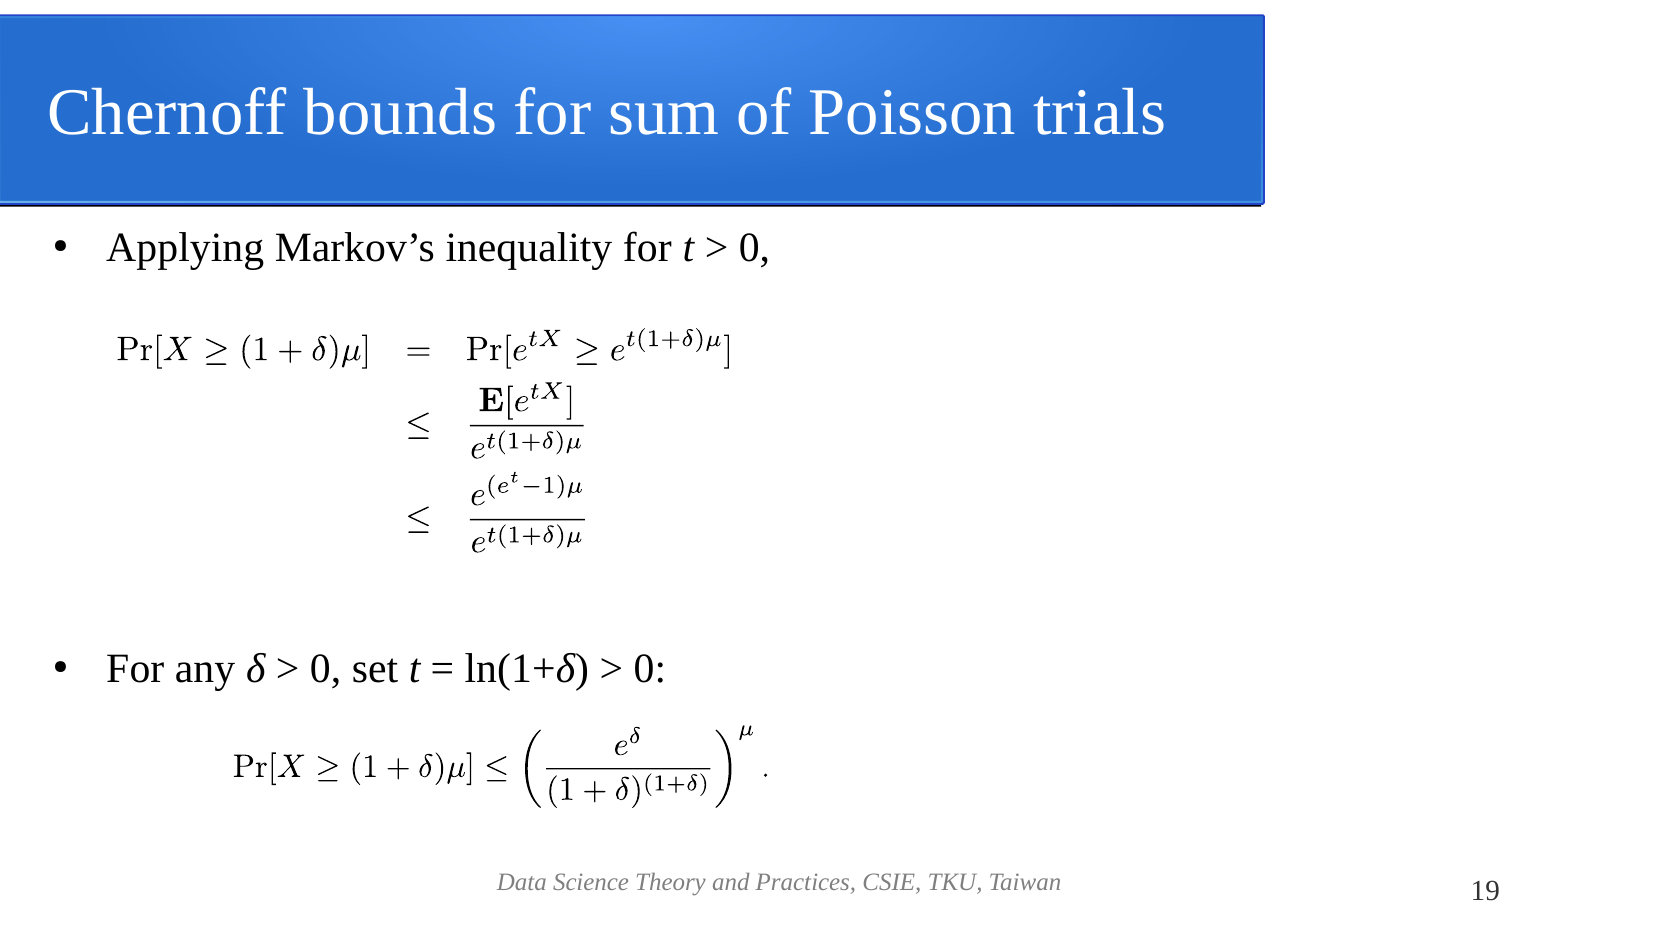

# Chernoff bounds for sum of Poisson trials
Applying Markov’s inequality for t > 0,
For any δ > 0, set t = ln(1+δ) > 0:
Data Science Theory and Practices, CSIE, TKU, Taiwan
19